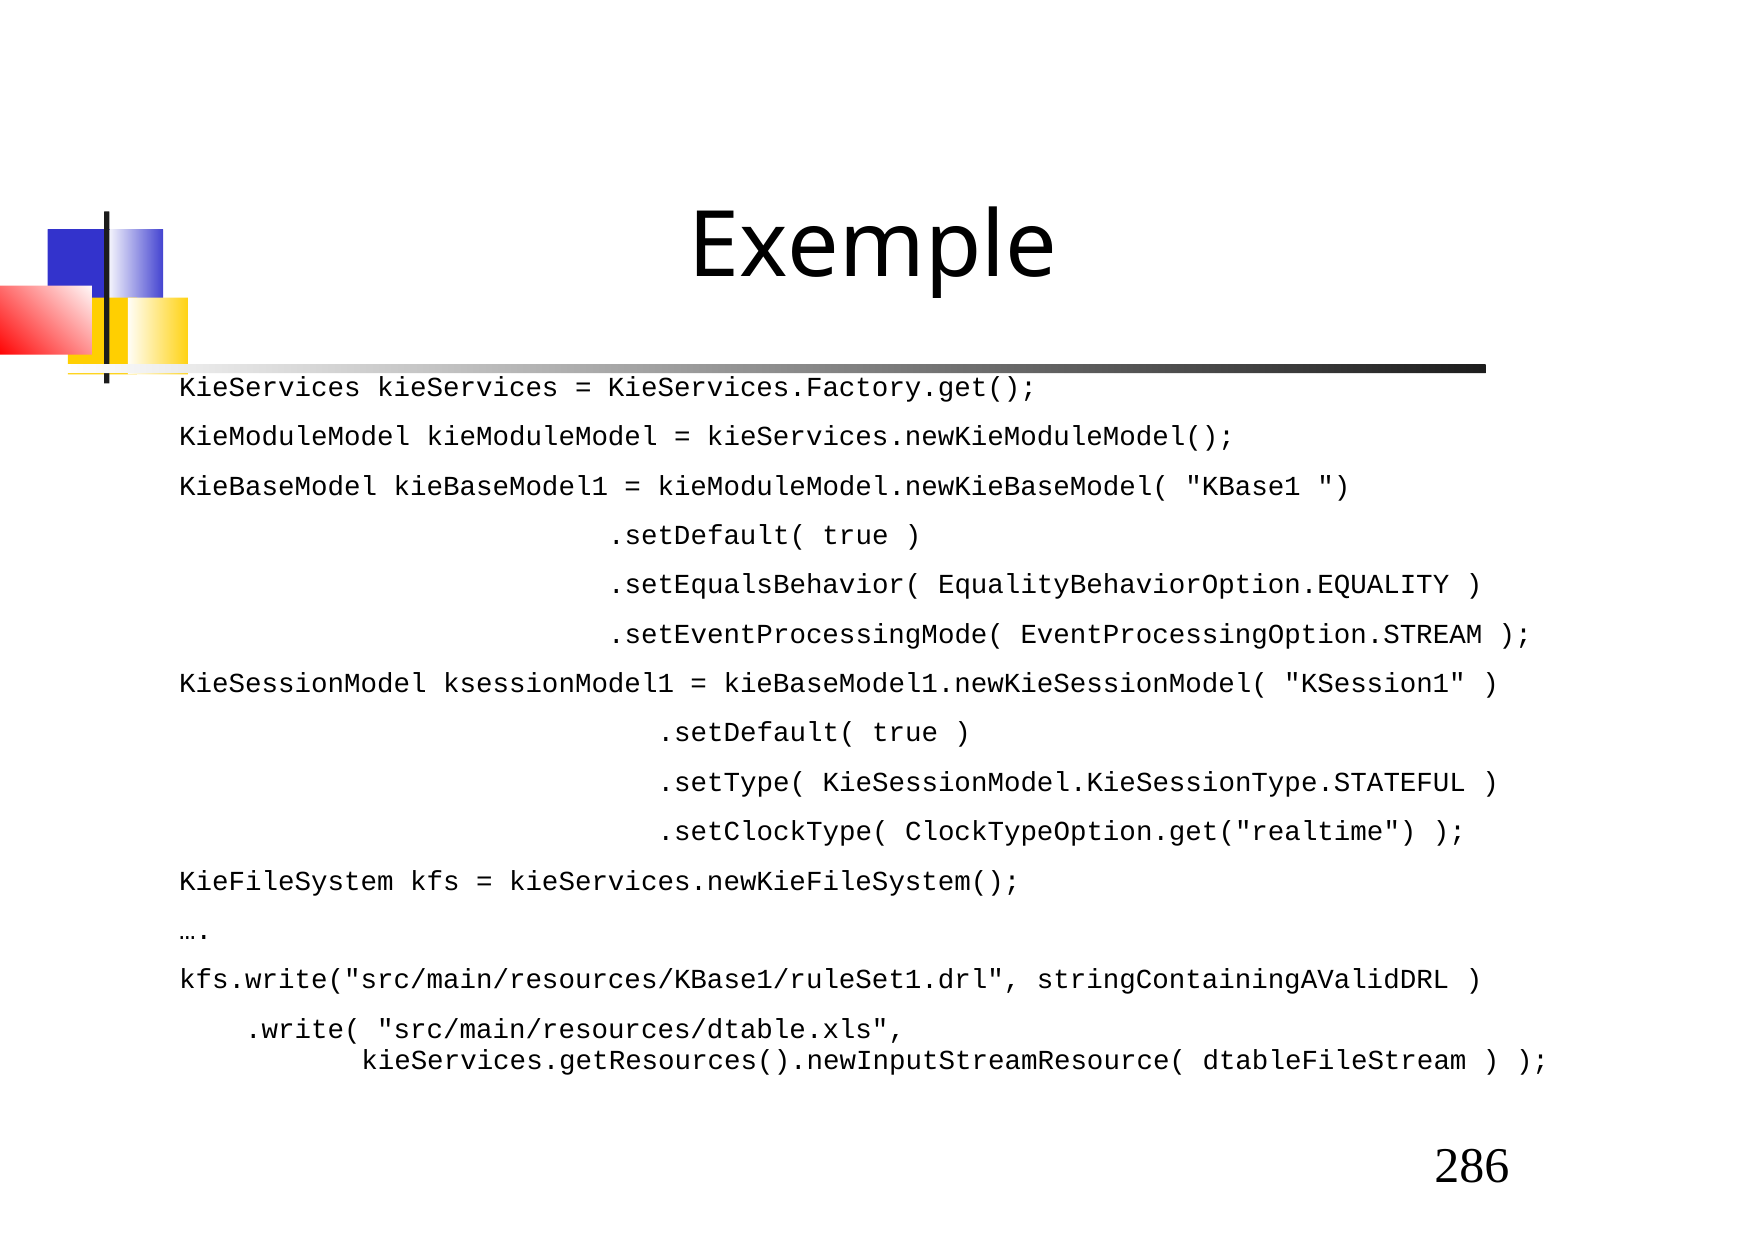

# Exemple
KieServices kieServices = KieServices.Factory.get();
KieModuleModel kieModuleModel = kieServices.newKieModuleModel();
KieBaseModel kieBaseModel1 = kieModuleModel.newKieBaseModel( "KBase1 ")
 .setDefault( true )
 .setEqualsBehavior( EqualityBehaviorOption.EQUALITY )
 .setEventProcessingMode( EventProcessingOption.STREAM );
KieSessionModel ksessionModel1 = kieBaseModel1.newKieSessionModel( "KSession1" )
 .setDefault( true )
 .setType( KieSessionModel.KieSessionType.STATEFUL )
 .setClockType( ClockTypeOption.get("realtime") );
KieFileSystem kfs = kieServices.newKieFileSystem();
….
kfs.write("src/main/resources/KBase1/ruleSet1.drl", stringContainingAValidDRL )
 .write( "src/main/resources/dtable.xls",
 kieServices.getResources().newInputStreamResource( dtableFileStream ) );